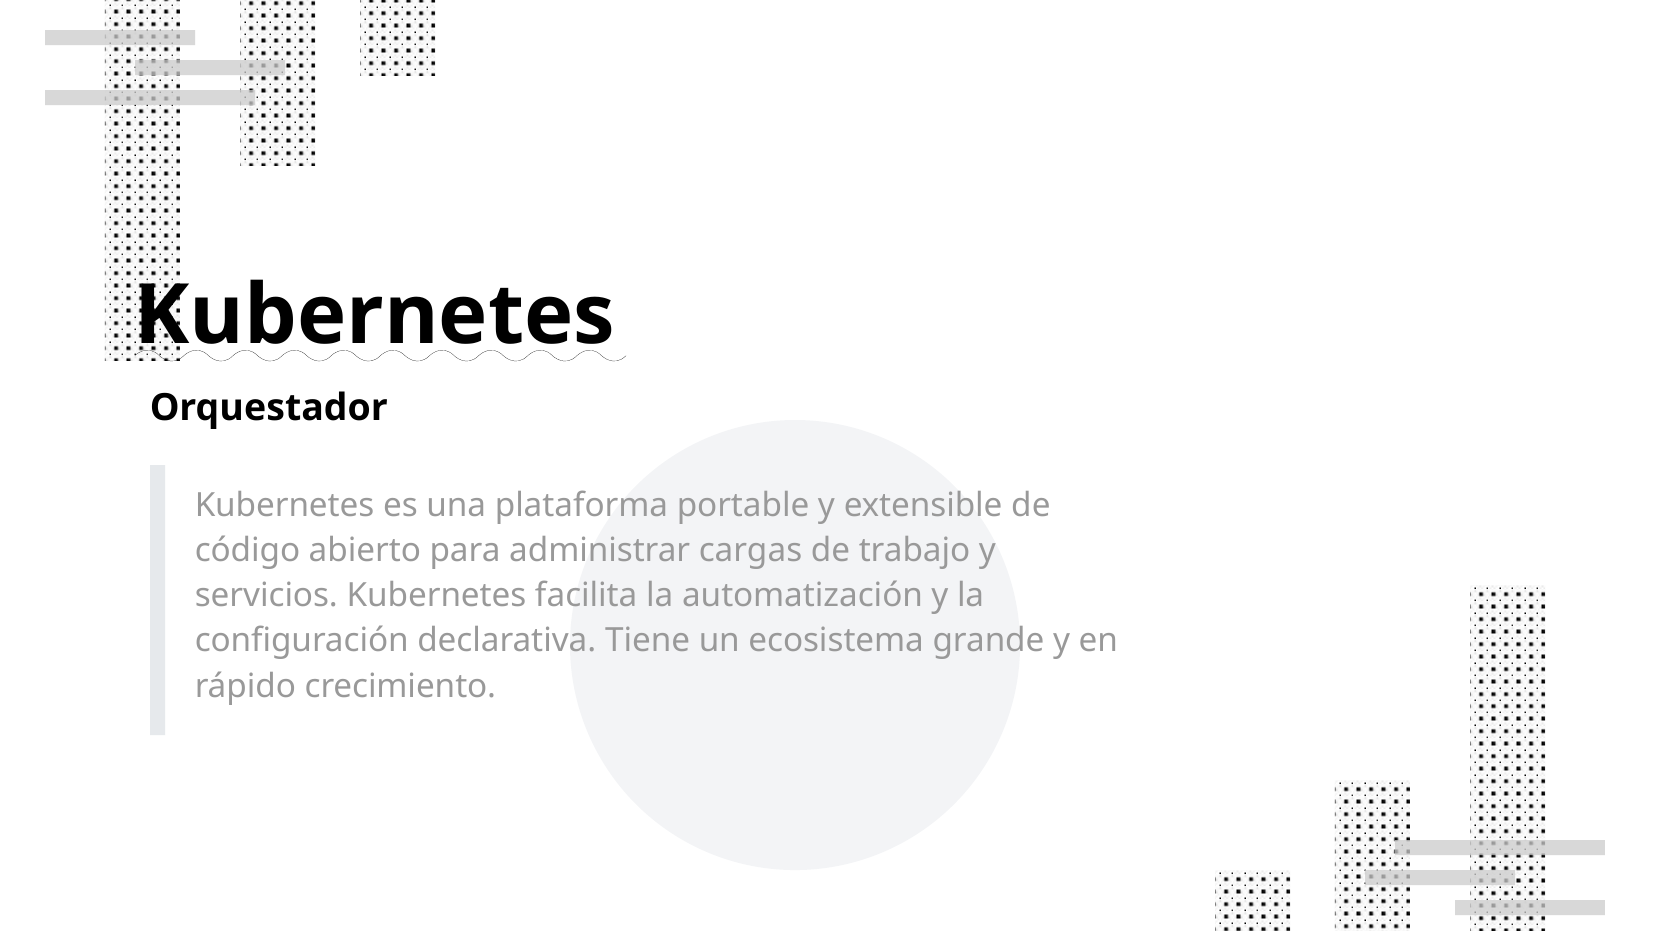

Kubernetes
Orquestador
Kubernetes es una plataforma portable y extensible de código abierto para administrar cargas de trabajo y servicios. Kubernetes facilita la automatización y la configuración declarativa. Tiene un ecosistema grande y en rápido crecimiento.